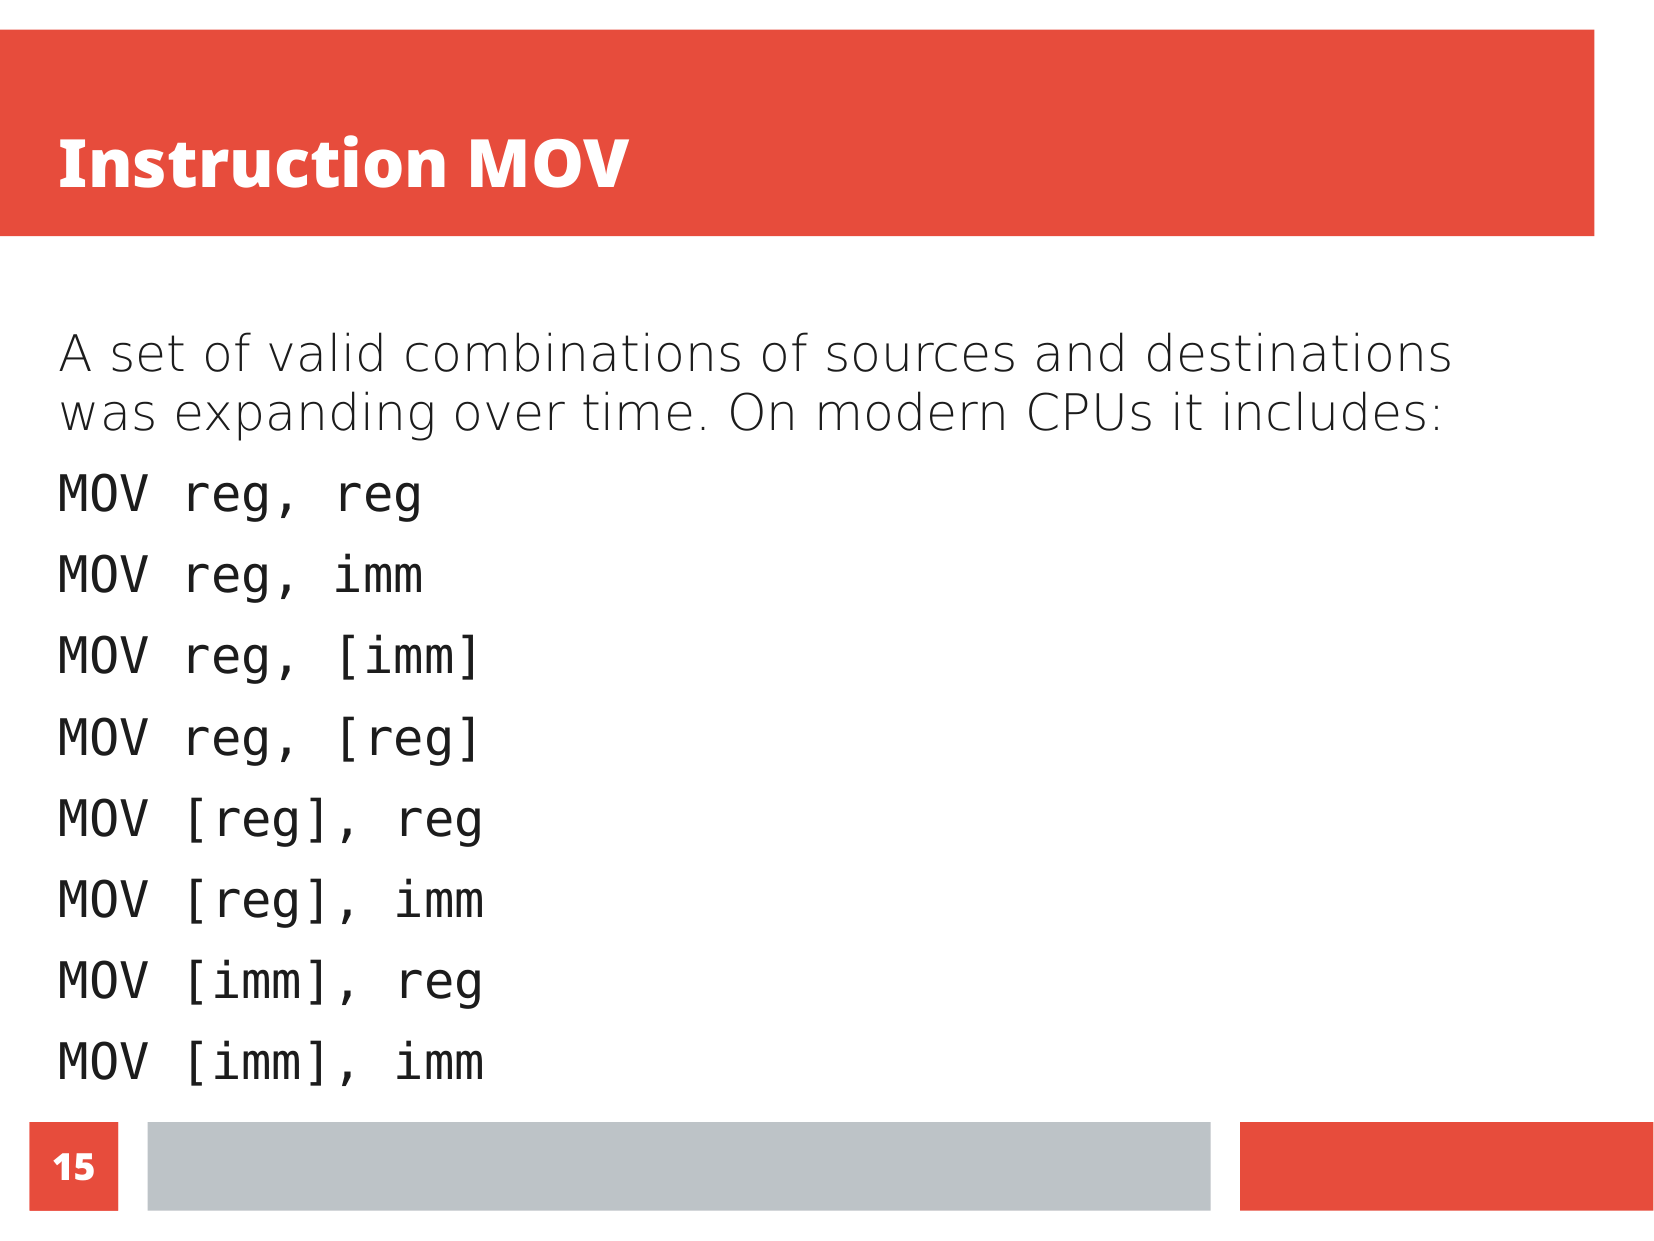

# Instruction MOV
A set of valid combinations of sources and destinations was expanding over time. On modern CPUs it includes:
MOV reg, reg
MOV reg, imm
MOV reg, [imm]
MOV reg, [reg]
MOV [reg], reg
MOV [reg], imm
MOV [imm], reg
MOV [imm], imm
15